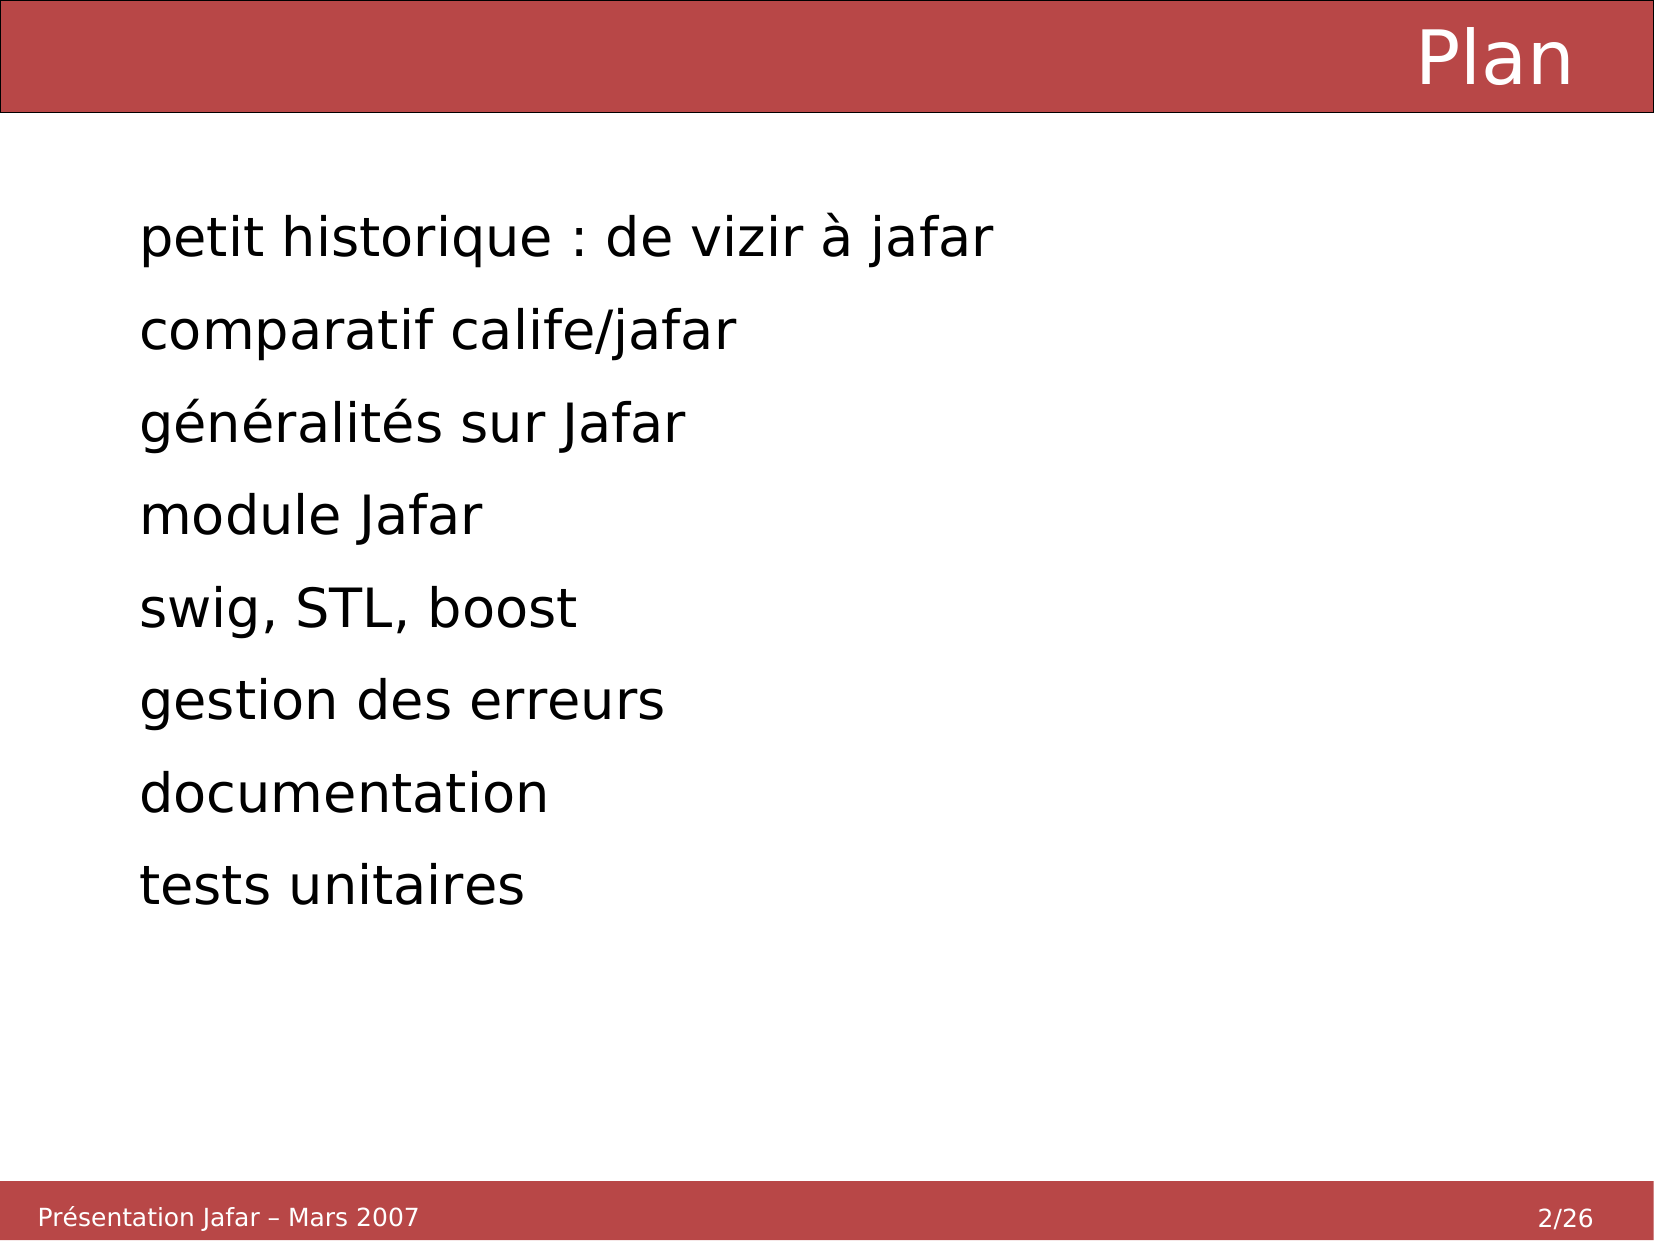

# Plan
petit historique : de vizir à jafar
comparatif calife/jafar
généralités sur Jafar
module Jafar
swig, STL, boost
gestion des erreurs
documentation
tests unitaires